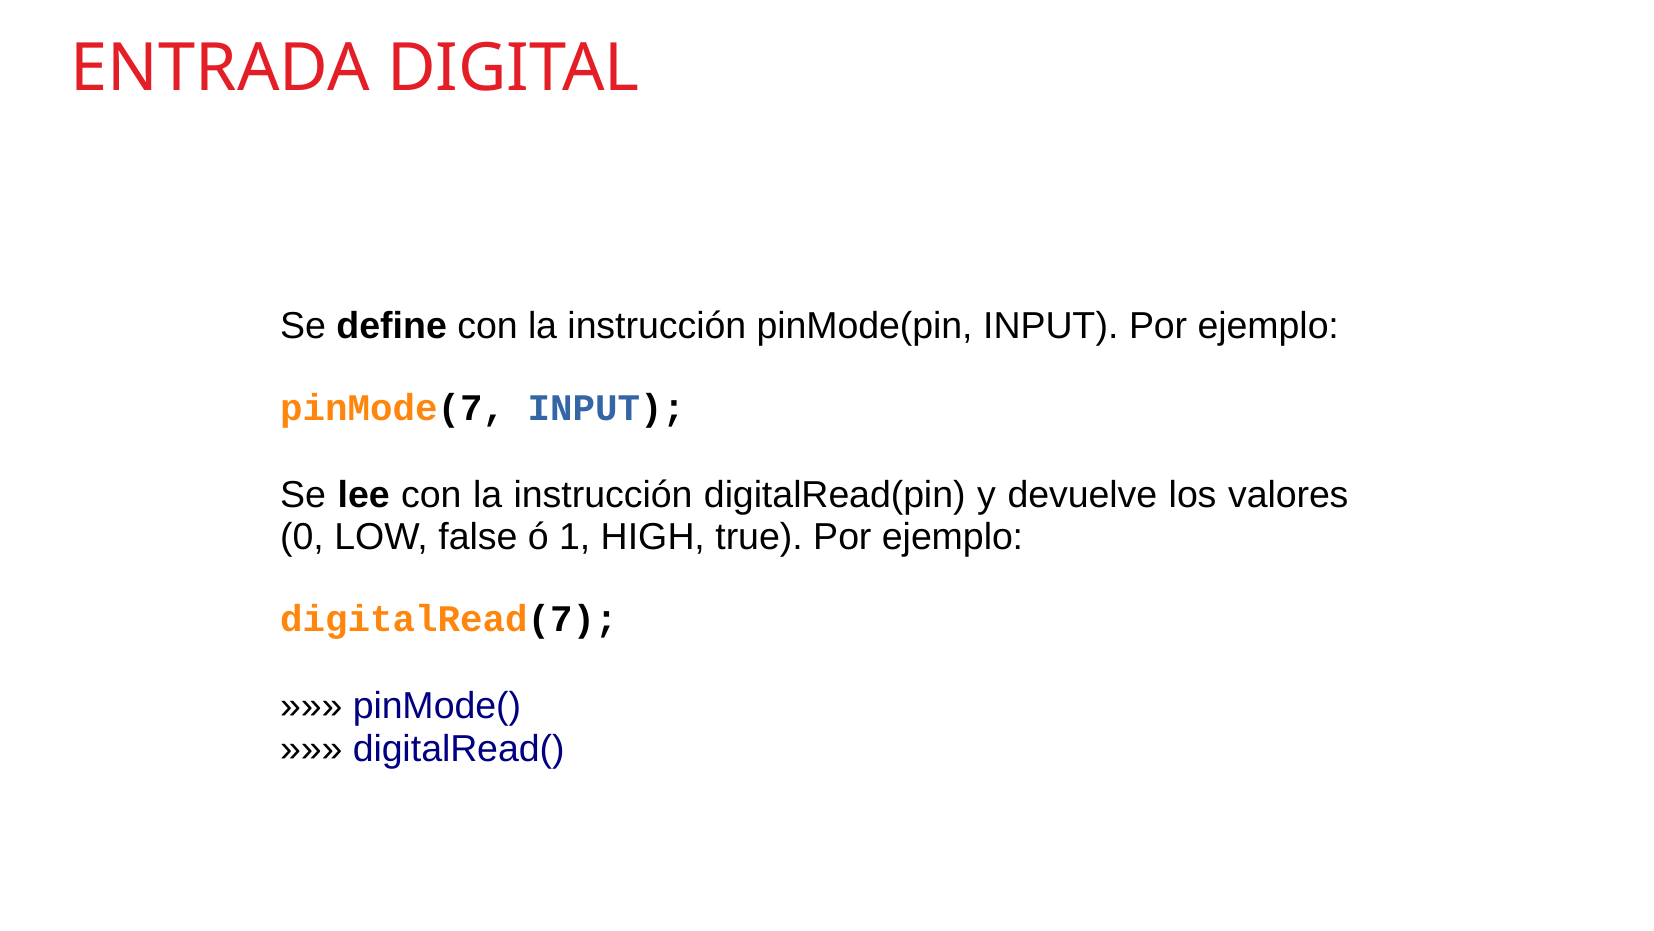

# ENTRADA DIGITAL
Se define con la instrucción pinMode(pin, INPUT). Por ejemplo:
pinMode(7, INPUT);
Se lee con la instrucción digitalRead(pin) y devuelve los valores (0, LOW, false ó 1, HIGH, true). Por ejemplo:
digitalRead(7);
»»» pinMode()
»»» digitalRead()